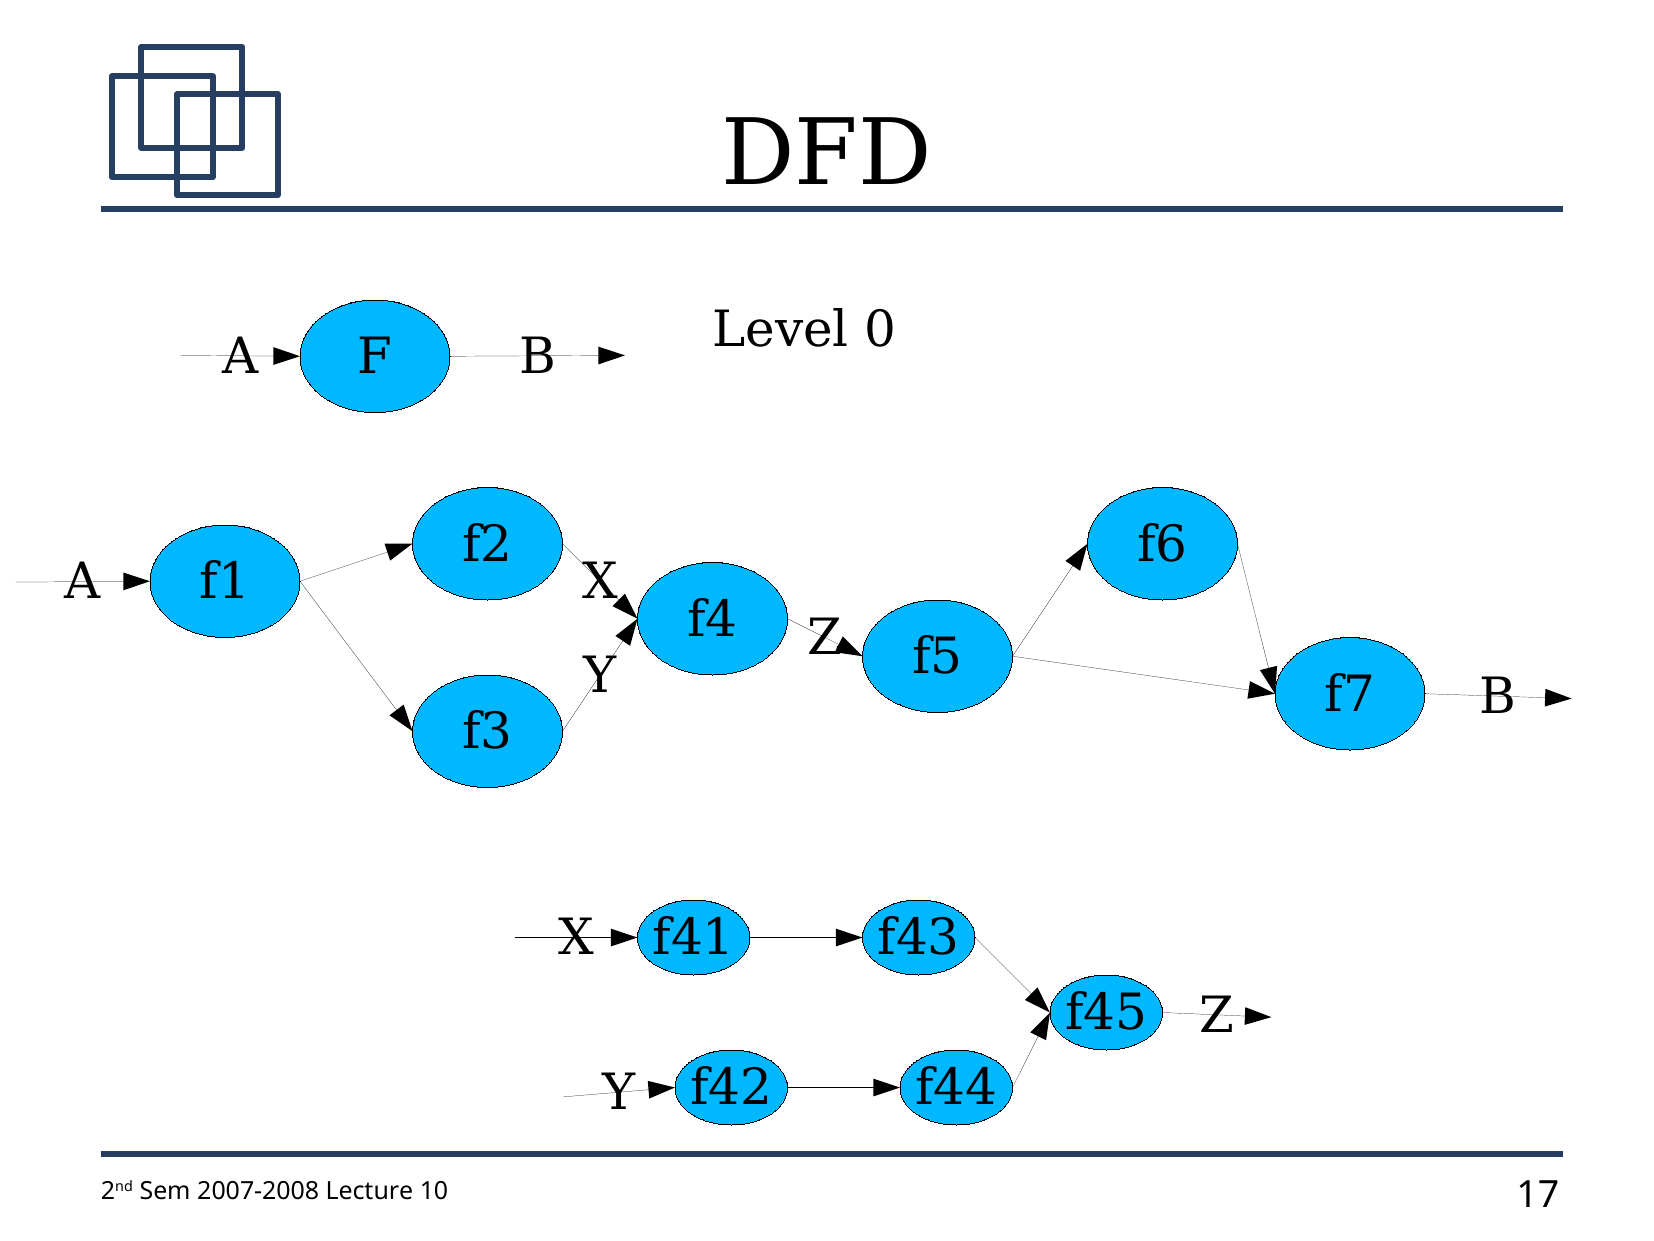

# DFD
Level 0
F
f2
f6
f1
f4
f5
f7
f3
f41
f43
f45
f42
f44